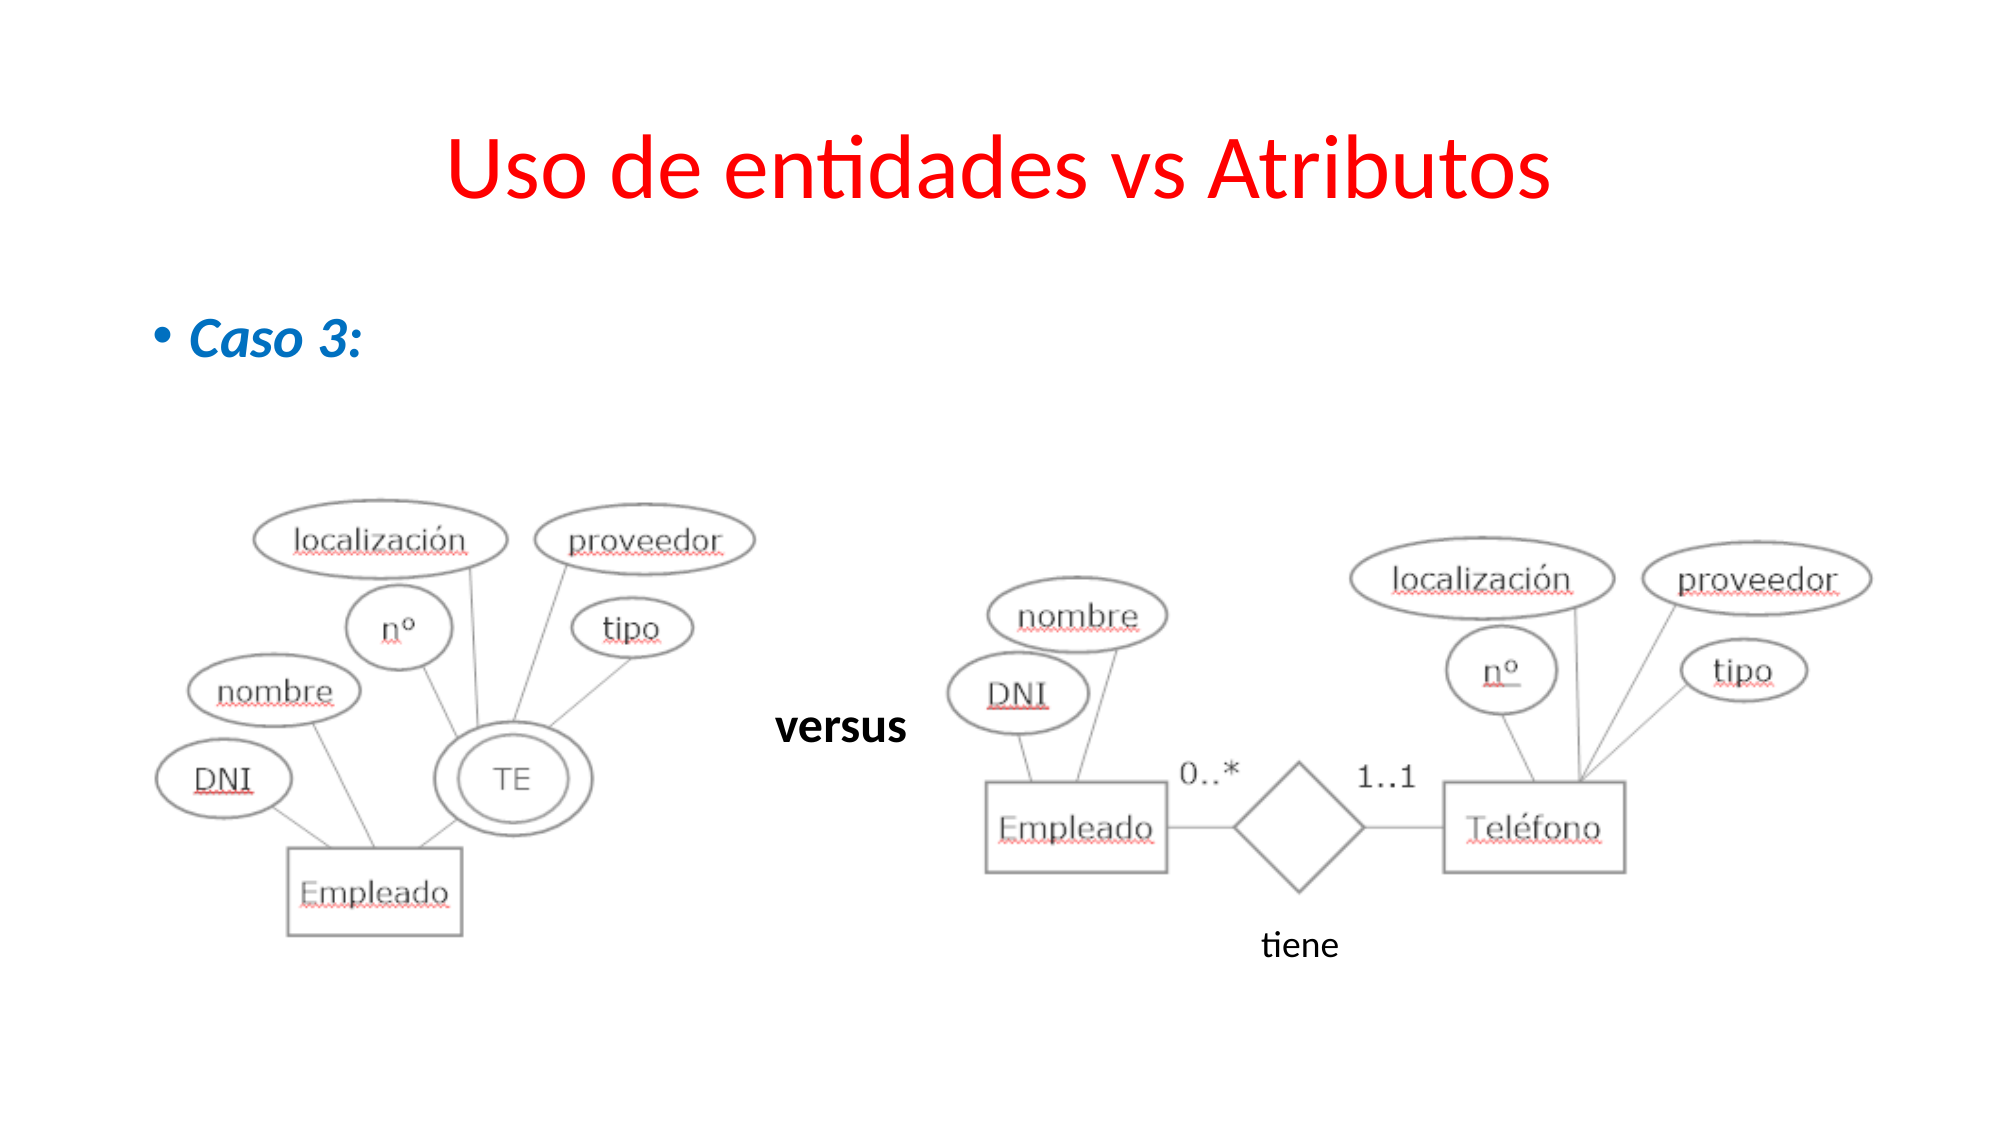

# Uso de entidades vs Atributos
Caso 3:
versus
tiene